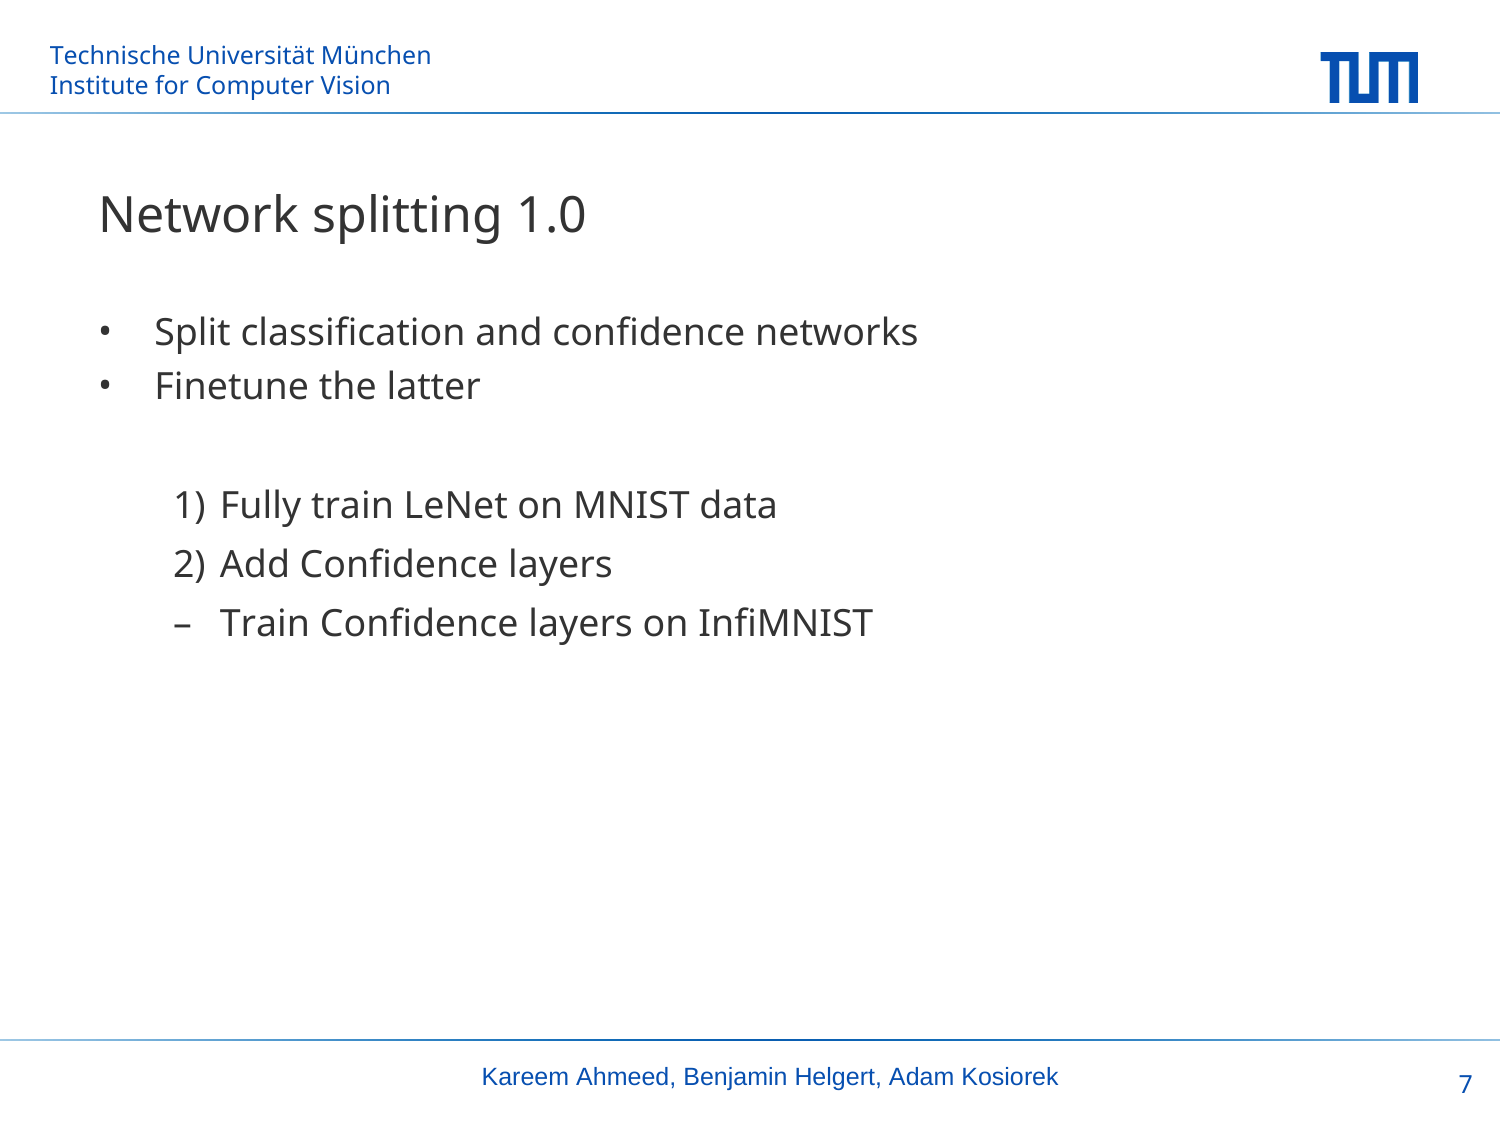

# Network splitting 1.0
Split classification and confidence networks
Finetune the latter
Fully train LeNet on MNIST data
Add Confidence layers
Train Confidence layers on InfiMNIST
Kareem Ahmeed, Benjamin Helgert, Adam Kosiorek